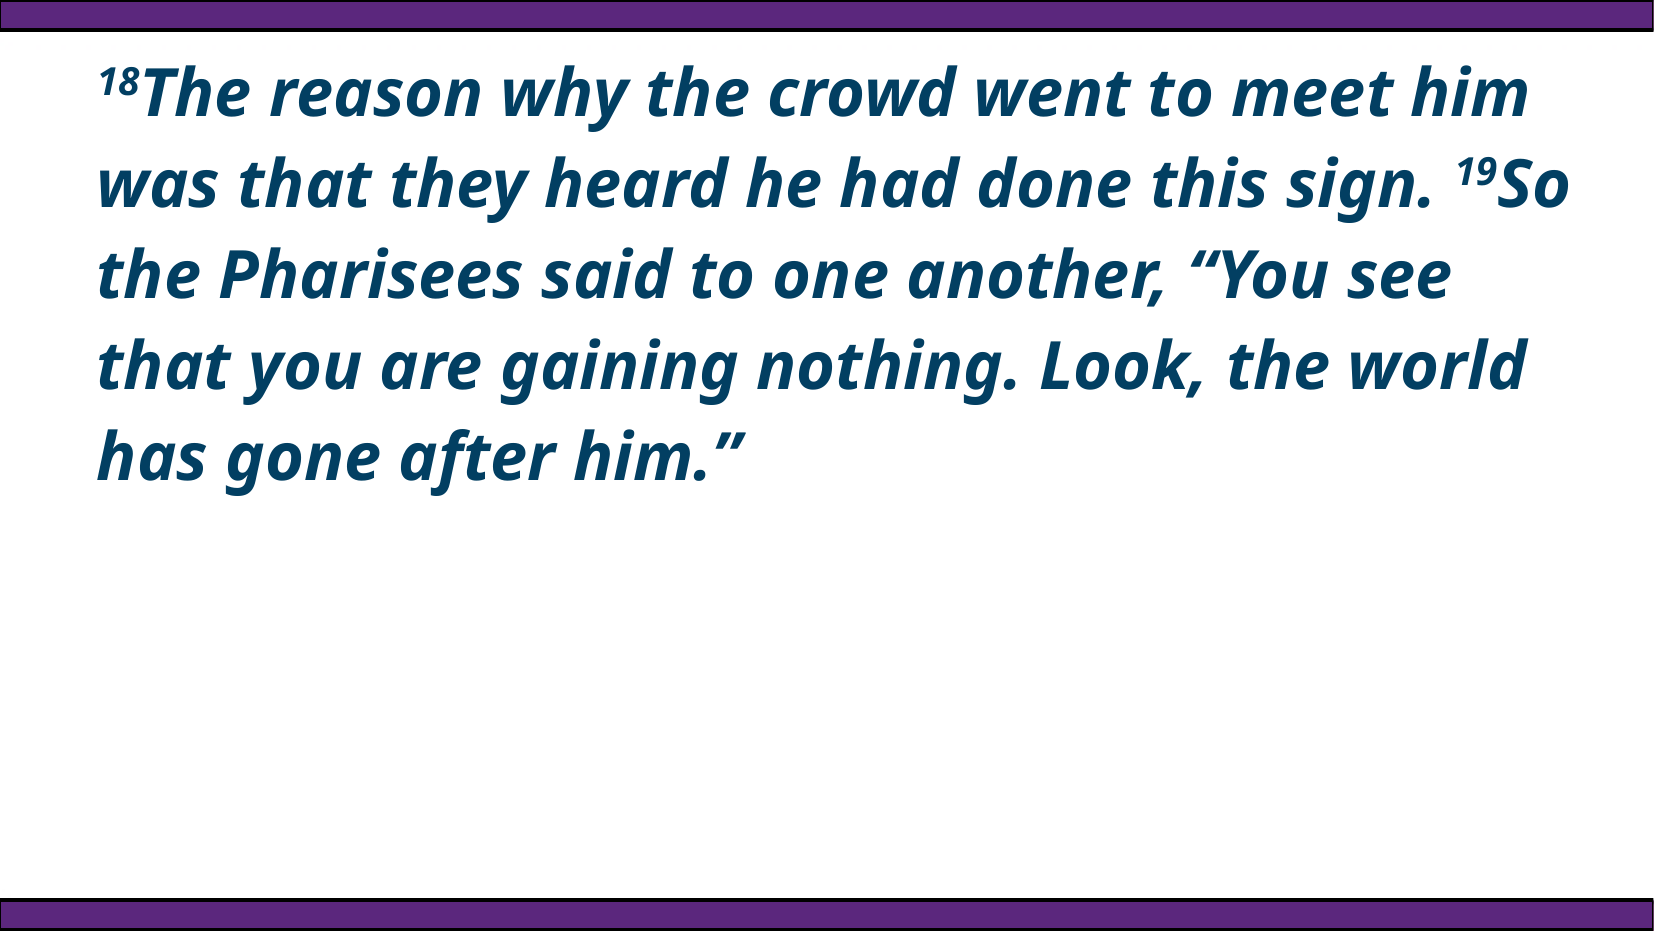

18The reason why the crowd went to meet him was that they heard he had done this sign. 19So the Pharisees said to one another, “You see that you are gaining nothing. Look, the world has gone after him.”